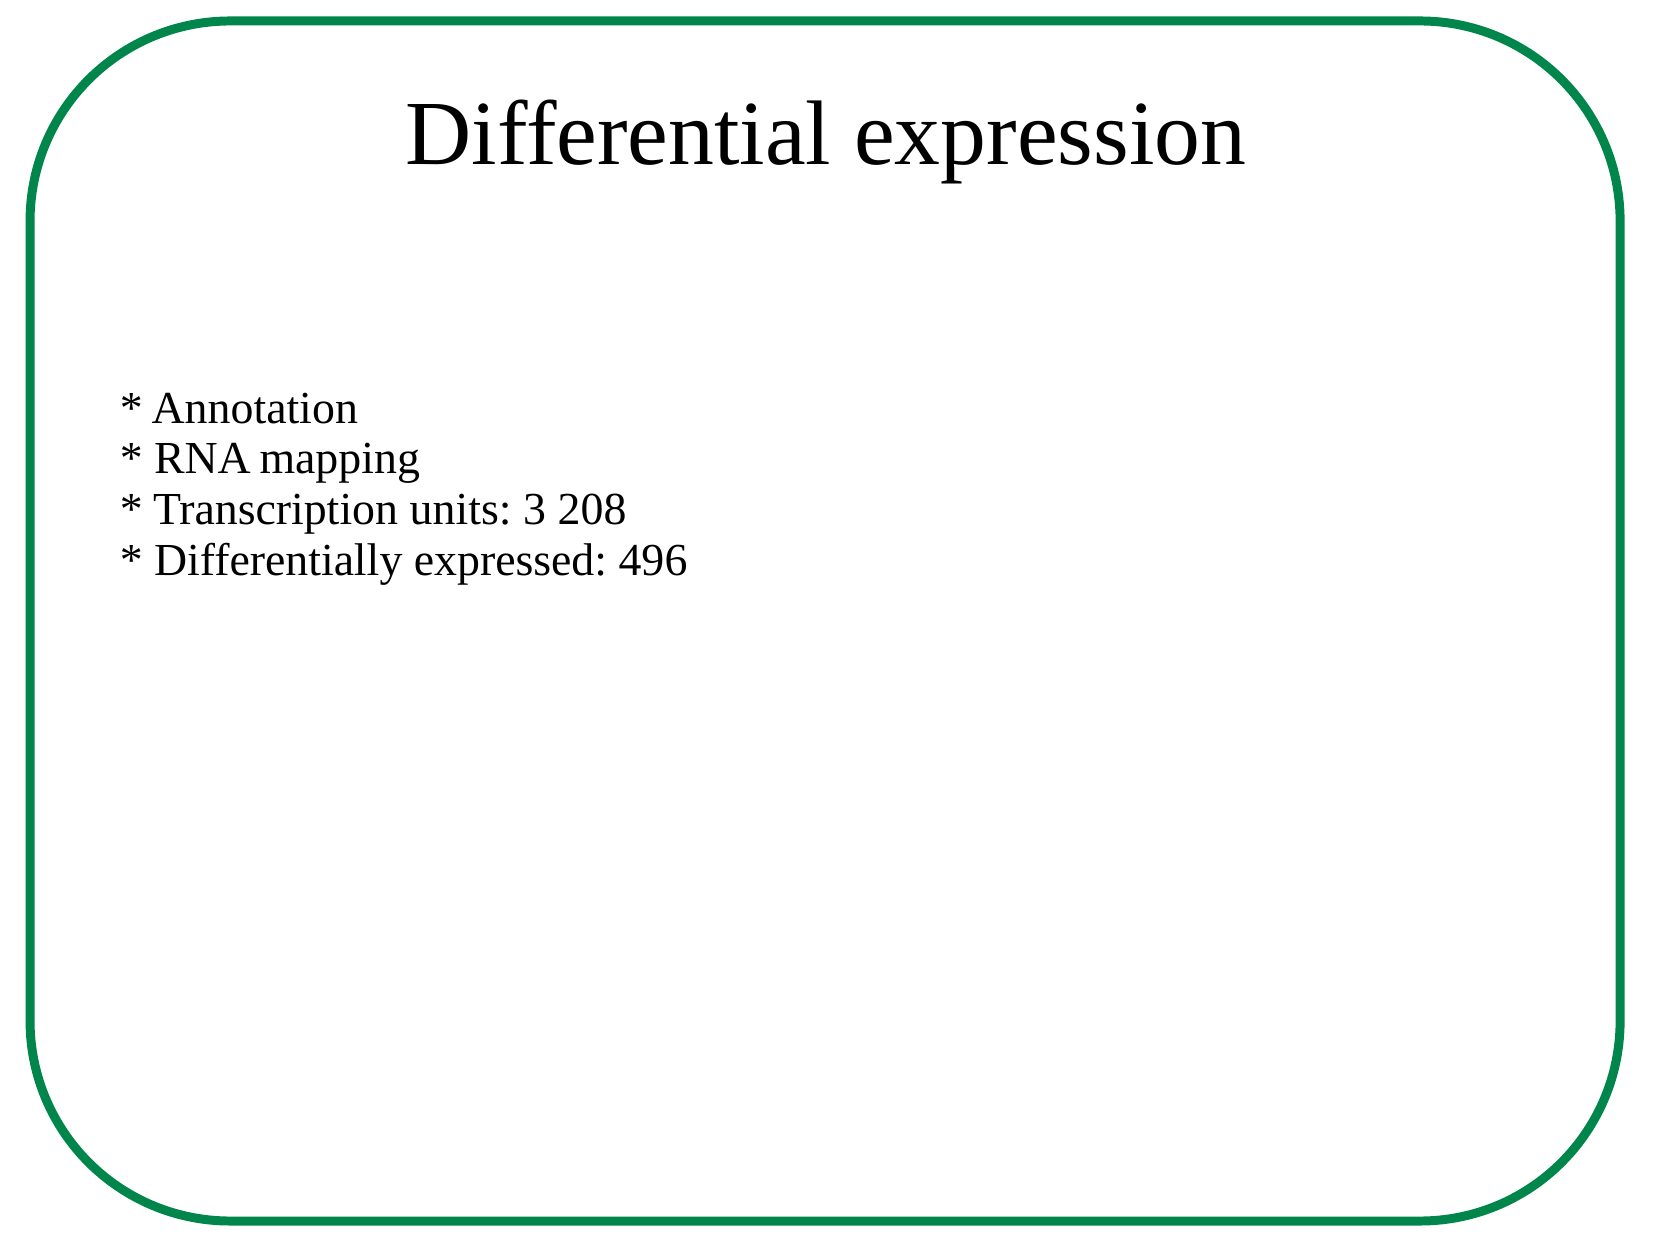

Differential expression
* Annotation
* RNA mapping
* Transcription units: 3 208
* Differentially expressed: 496